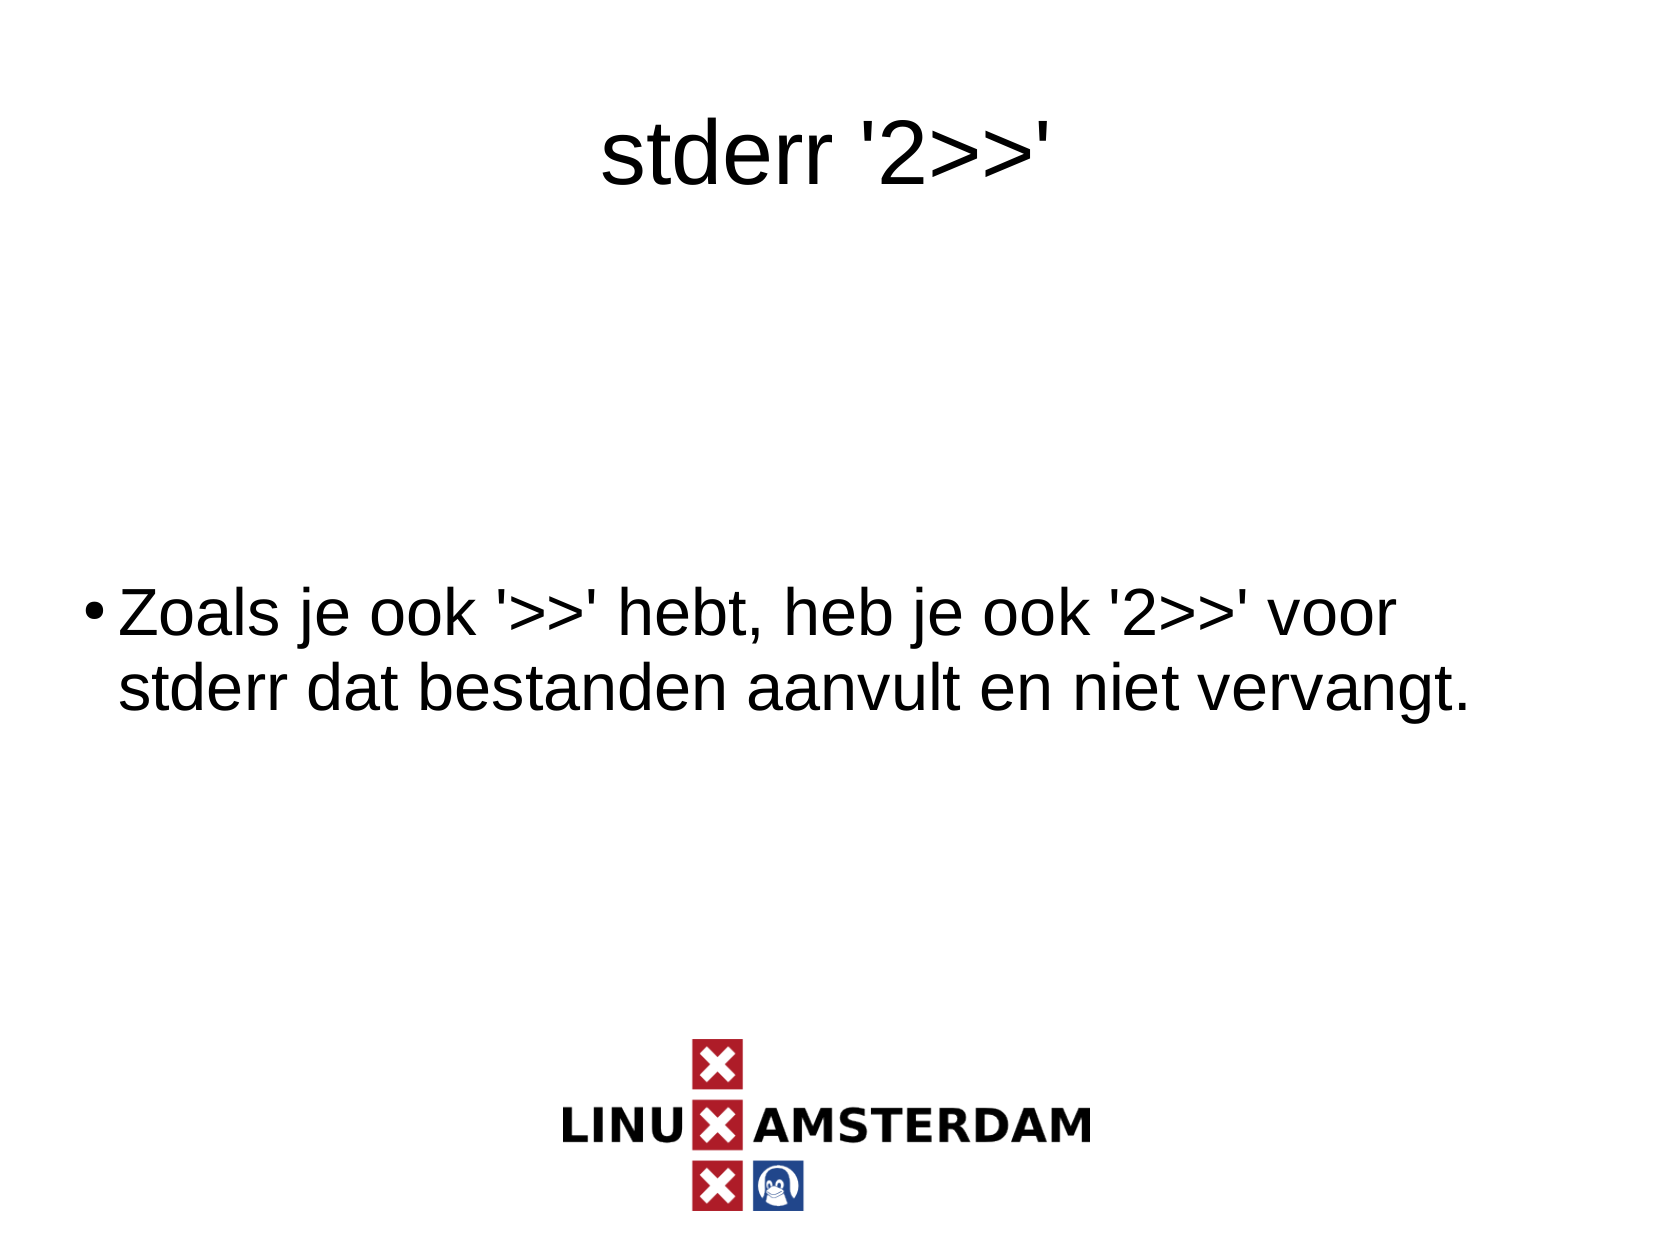

# stderr '2>>'
Zoals je ook '>>' hebt, heb je ook '2>>' voor stderr dat bestanden aanvult en niet vervangt.